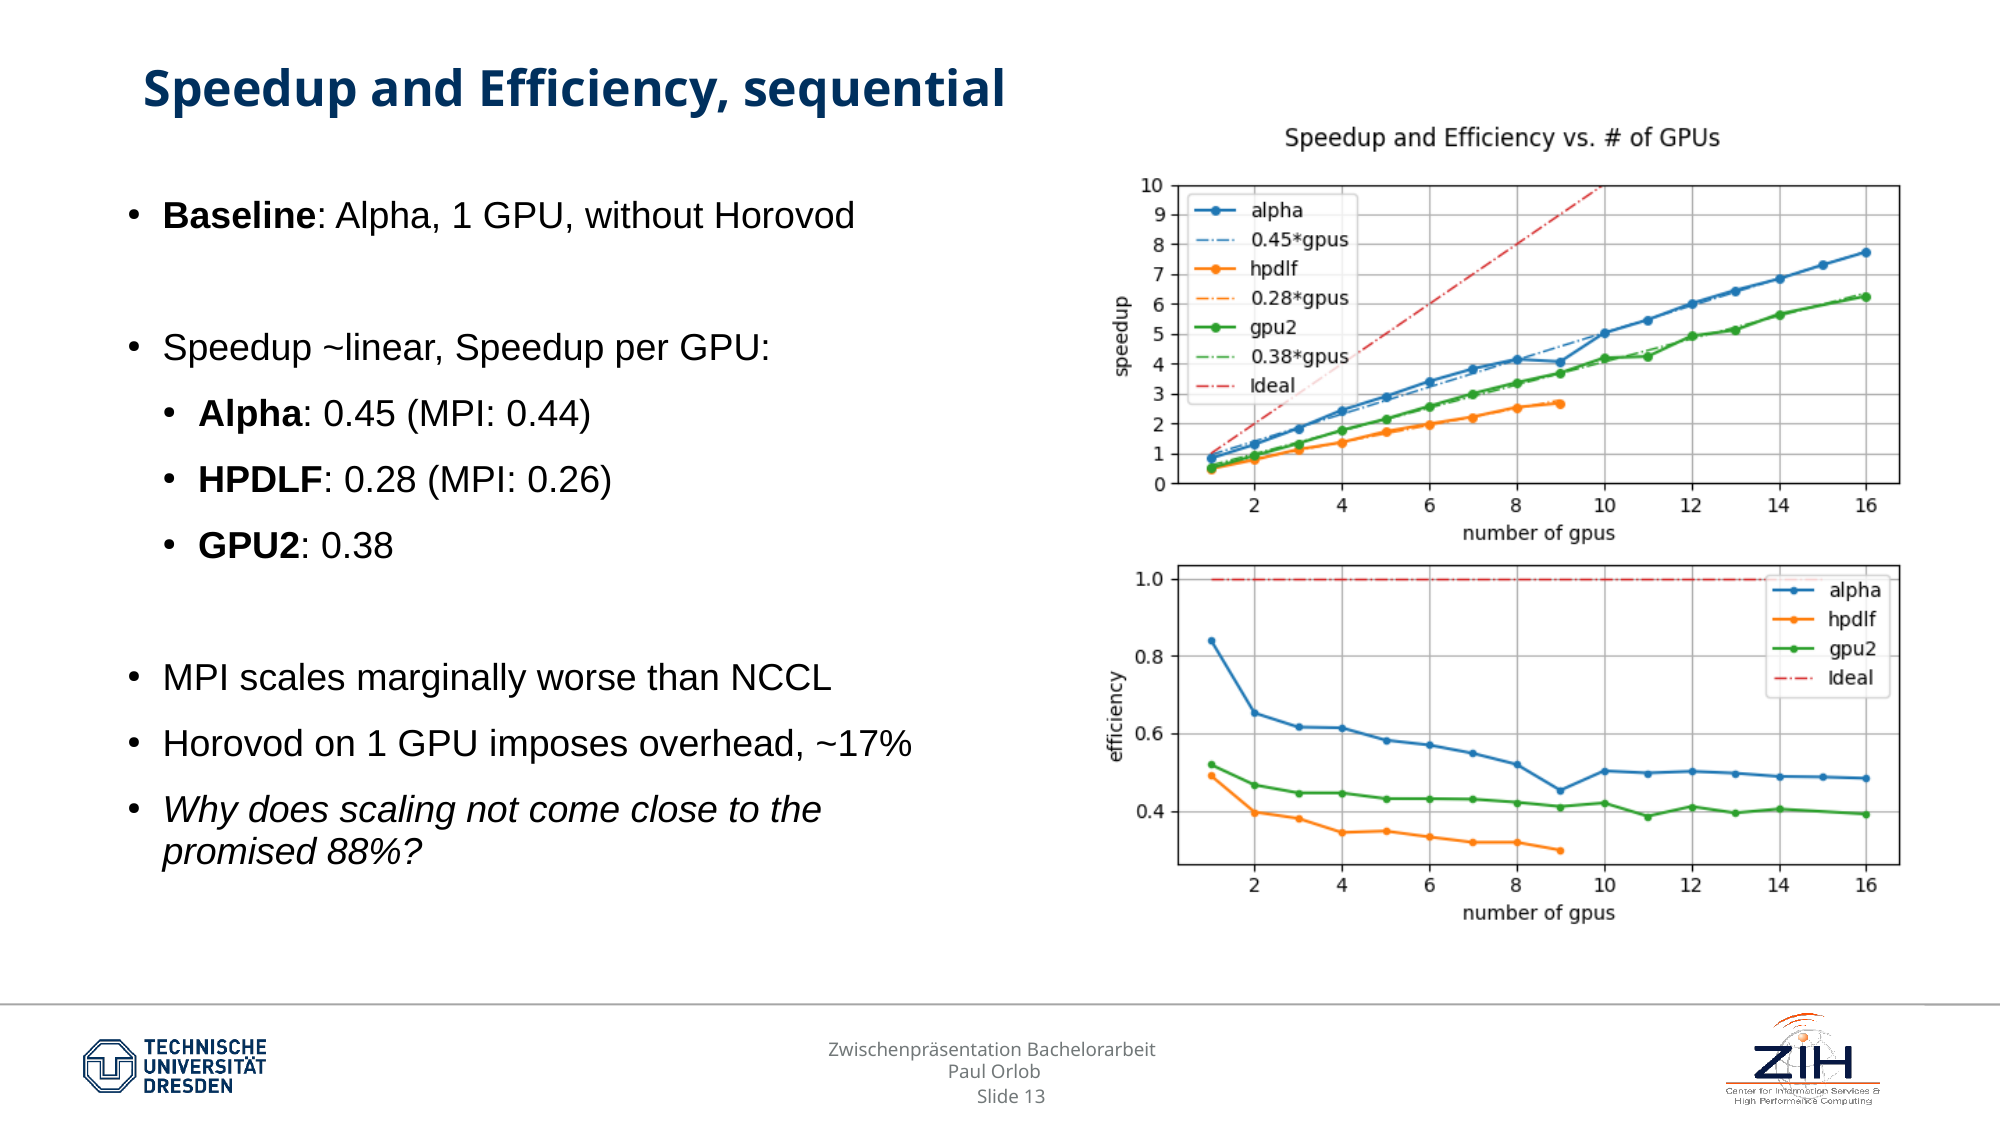

# Speedup and Efficiency, sequential
Baseline: Alpha, 1 GPU, without Horovod
Speedup ~linear, Speedup per GPU:
Alpha: 0.45 (MPI: 0.44)
HPDLF: 0.28 (MPI: 0.26)
GPU2: 0.38
MPI scales marginally worse than NCCL
Horovod on 1 GPU imposes overhead, ~17%
Why does scaling not come close to the promised 88%?